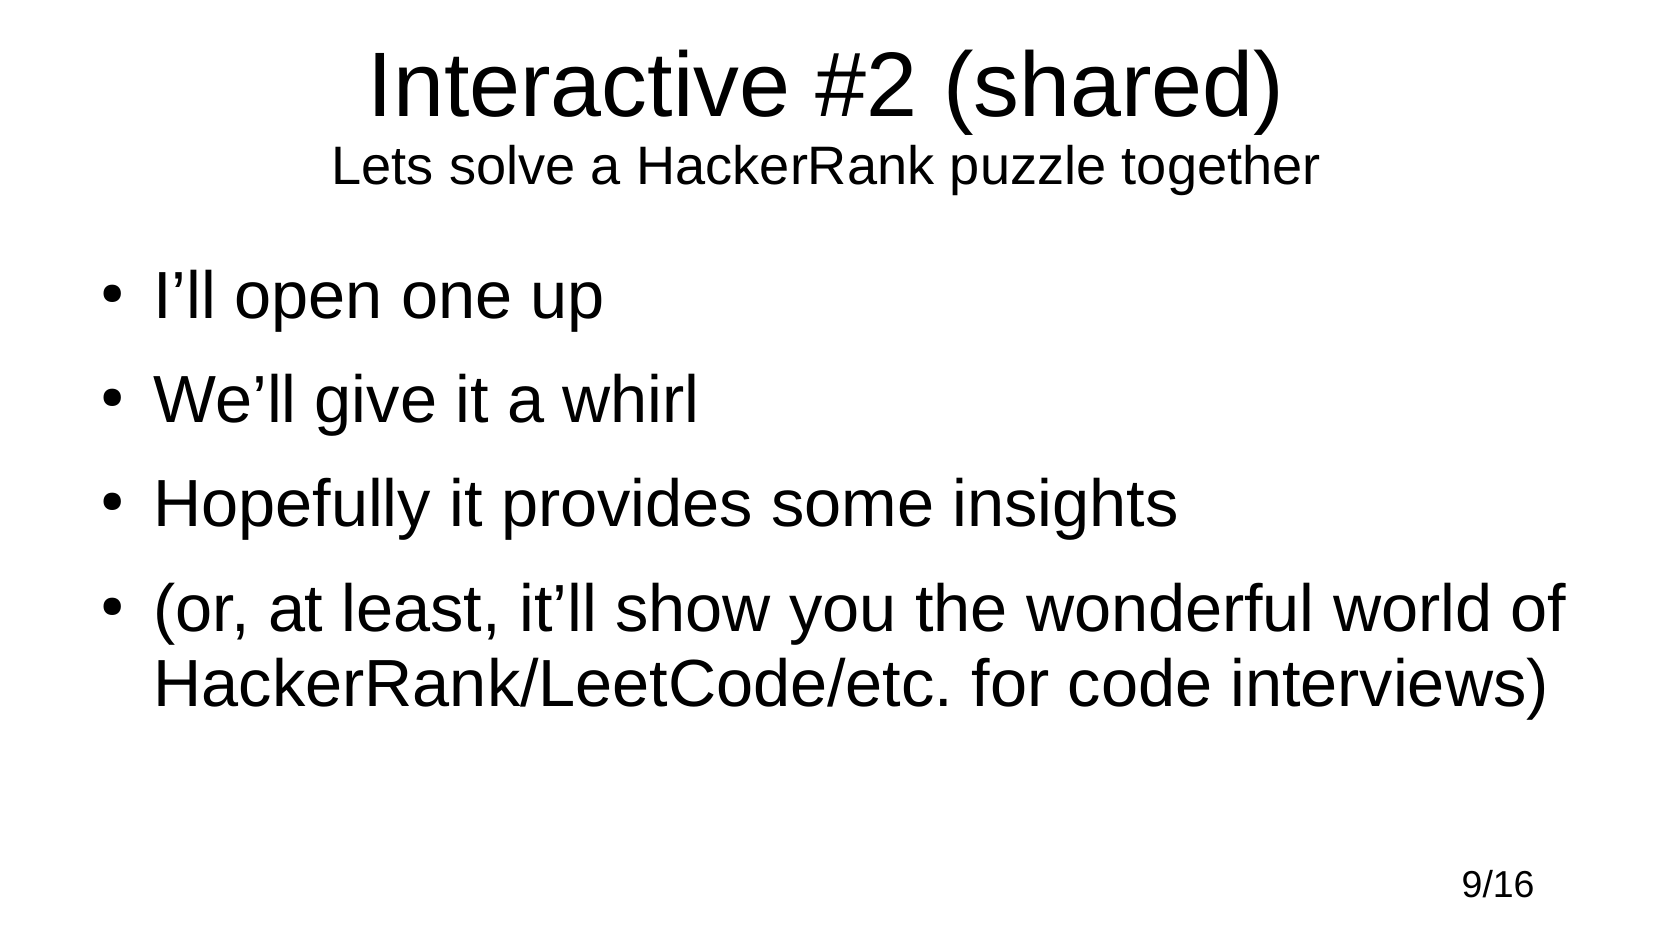

# Interactive #2 (shared) Lets solve a HackerRank puzzle together
I’ll open one up
We’ll give it a whirl
Hopefully it provides some insights
(or, at least, it’ll show you the wonderful world of HackerRank/LeetCode/etc. for code interviews)